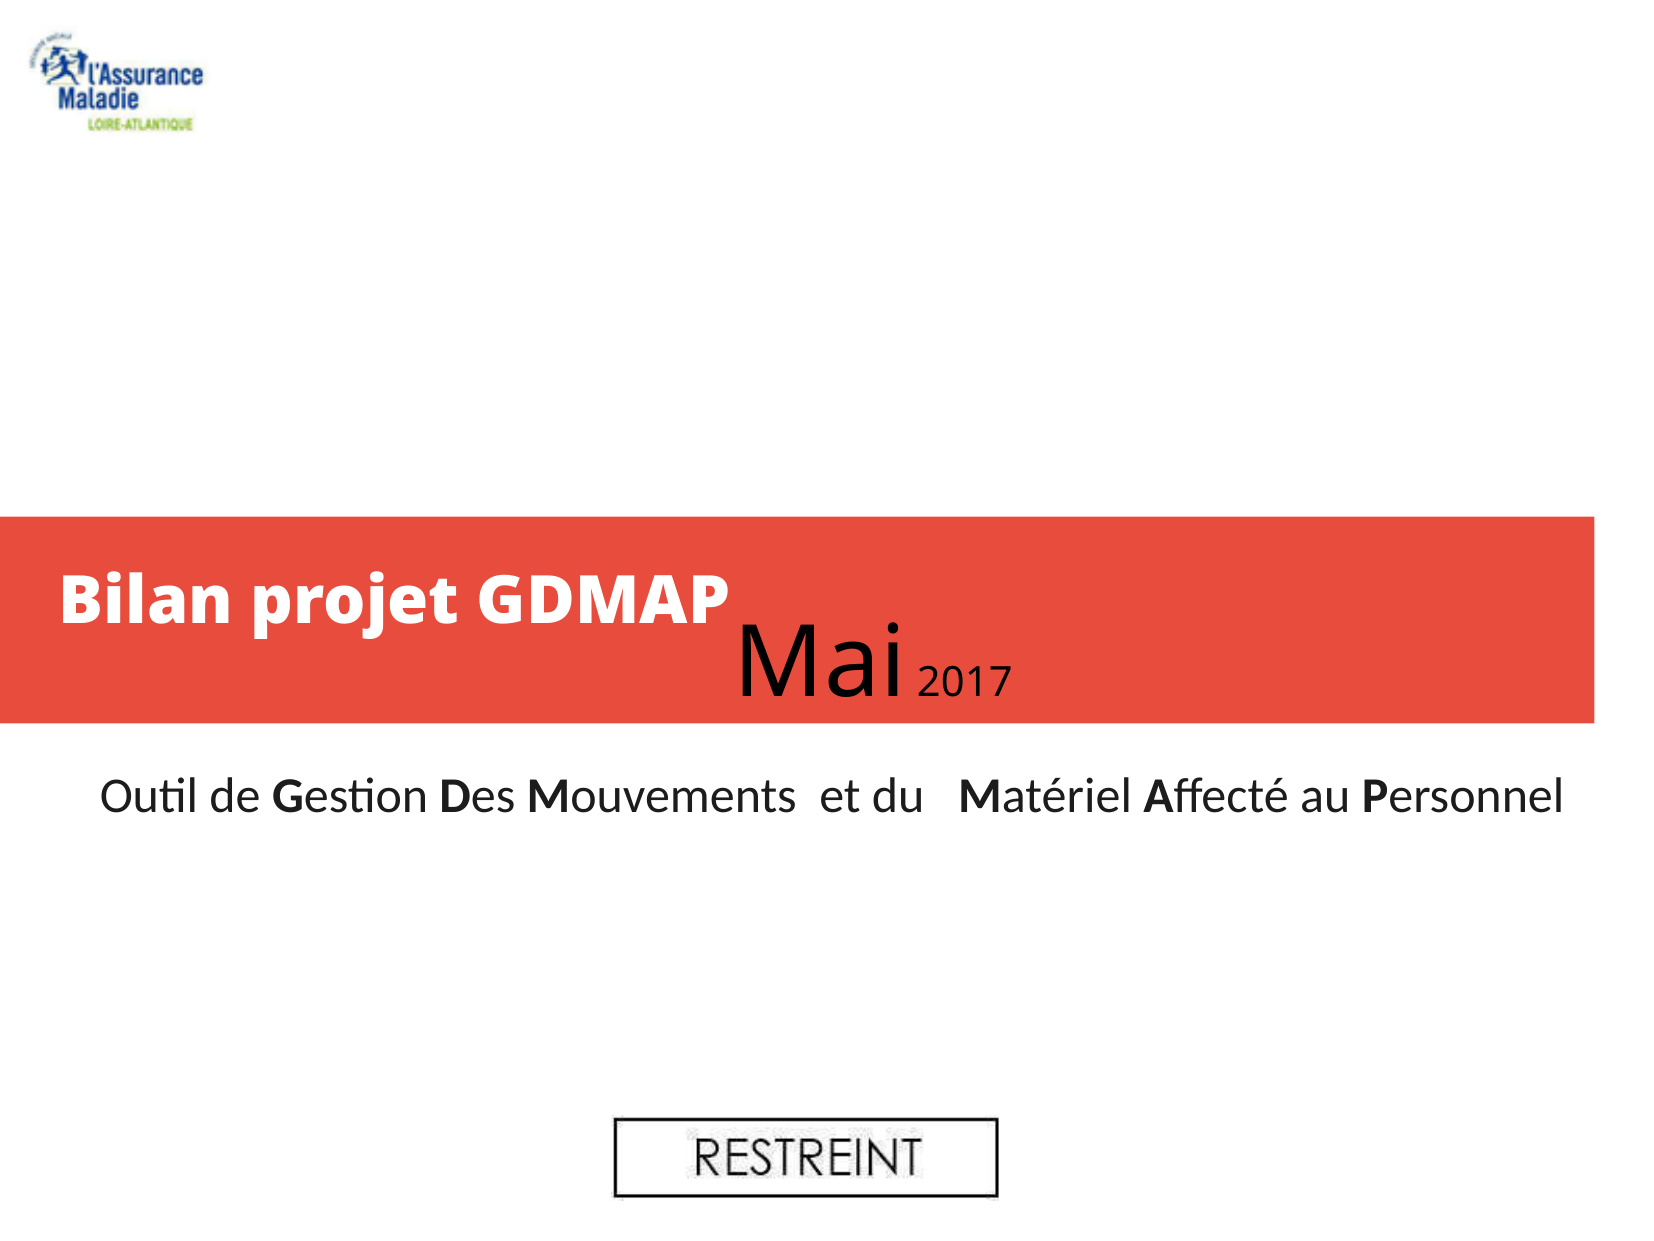

# Bilan projet GDMAP
Mai 2017
 Outil de Gestion Des Mouvements et du Matériel Affecté au Personnel